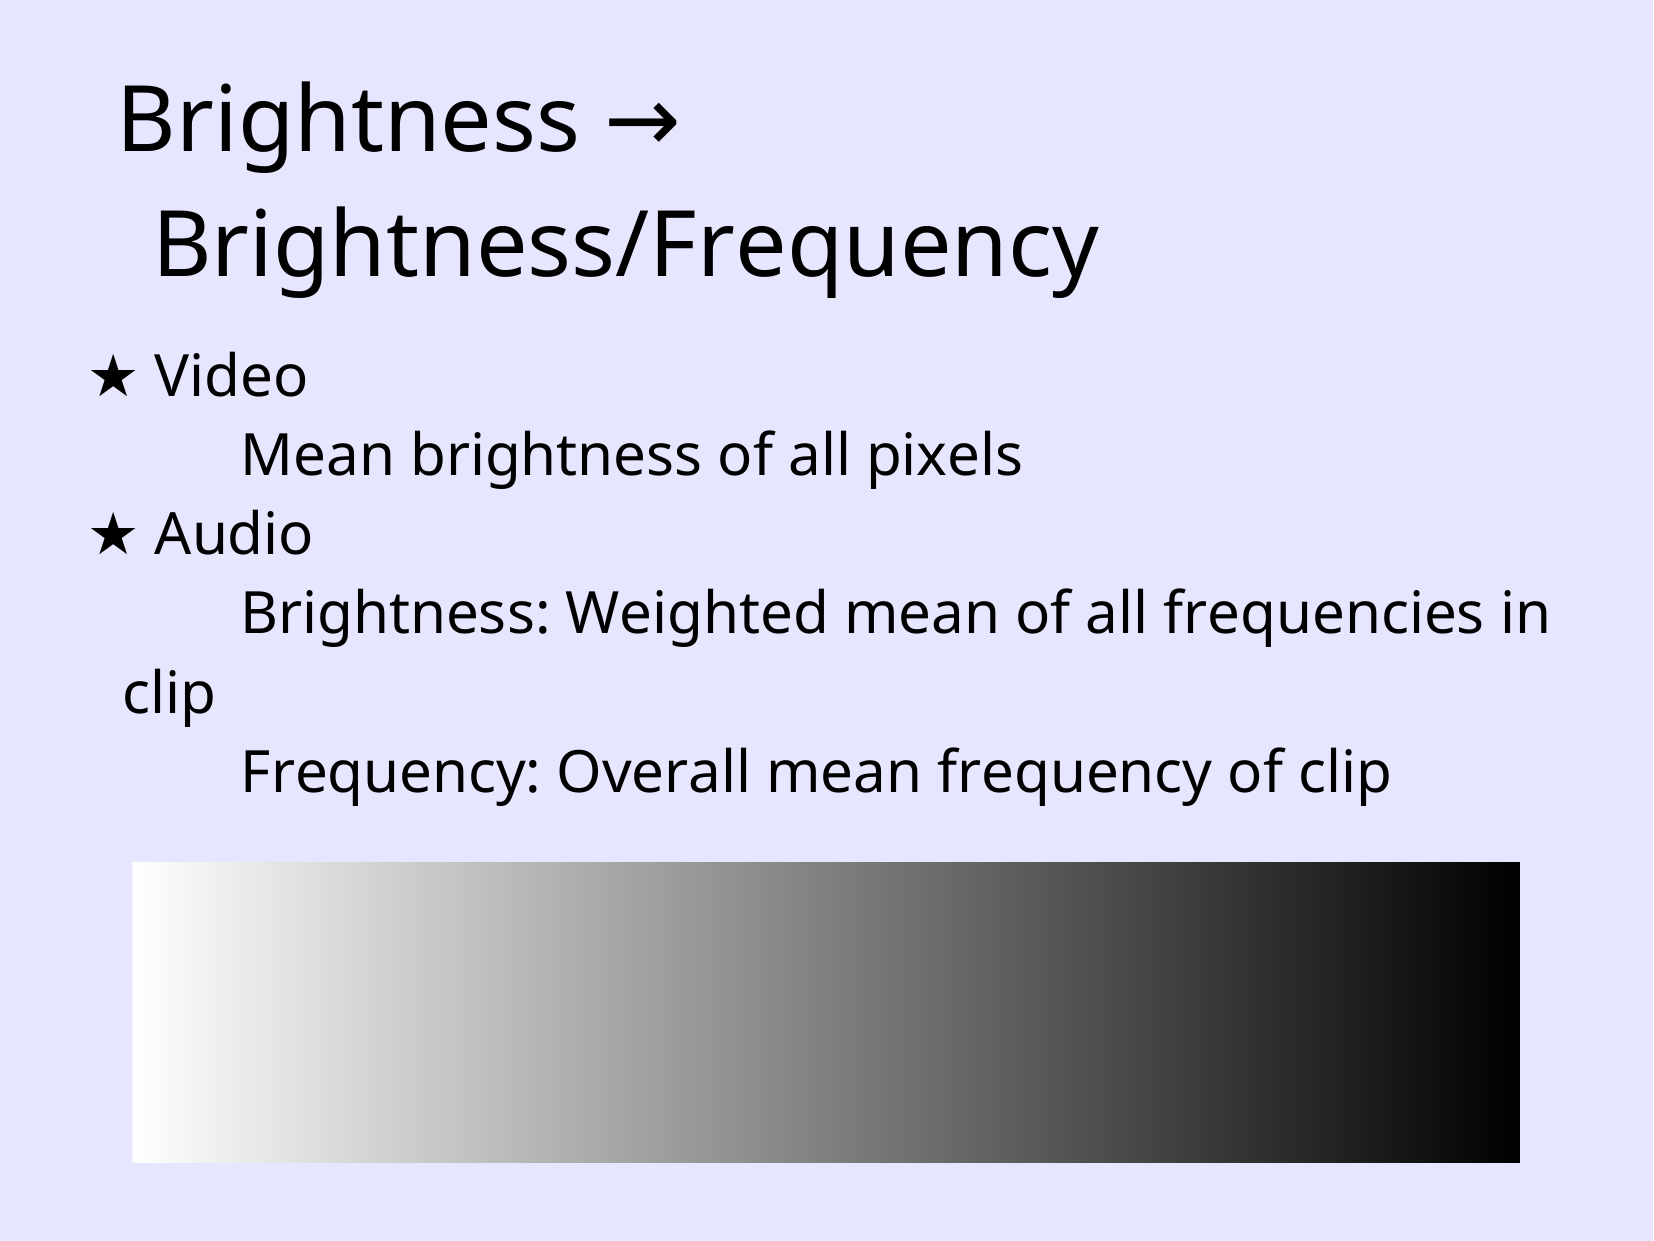

# Brightness → Brightness/Frequency
★ Video
	Mean brightness of all pixels
★ Audio
	Brightness: Weighted mean of all frequencies in clip
	Frequency: Overall mean frequency of clip